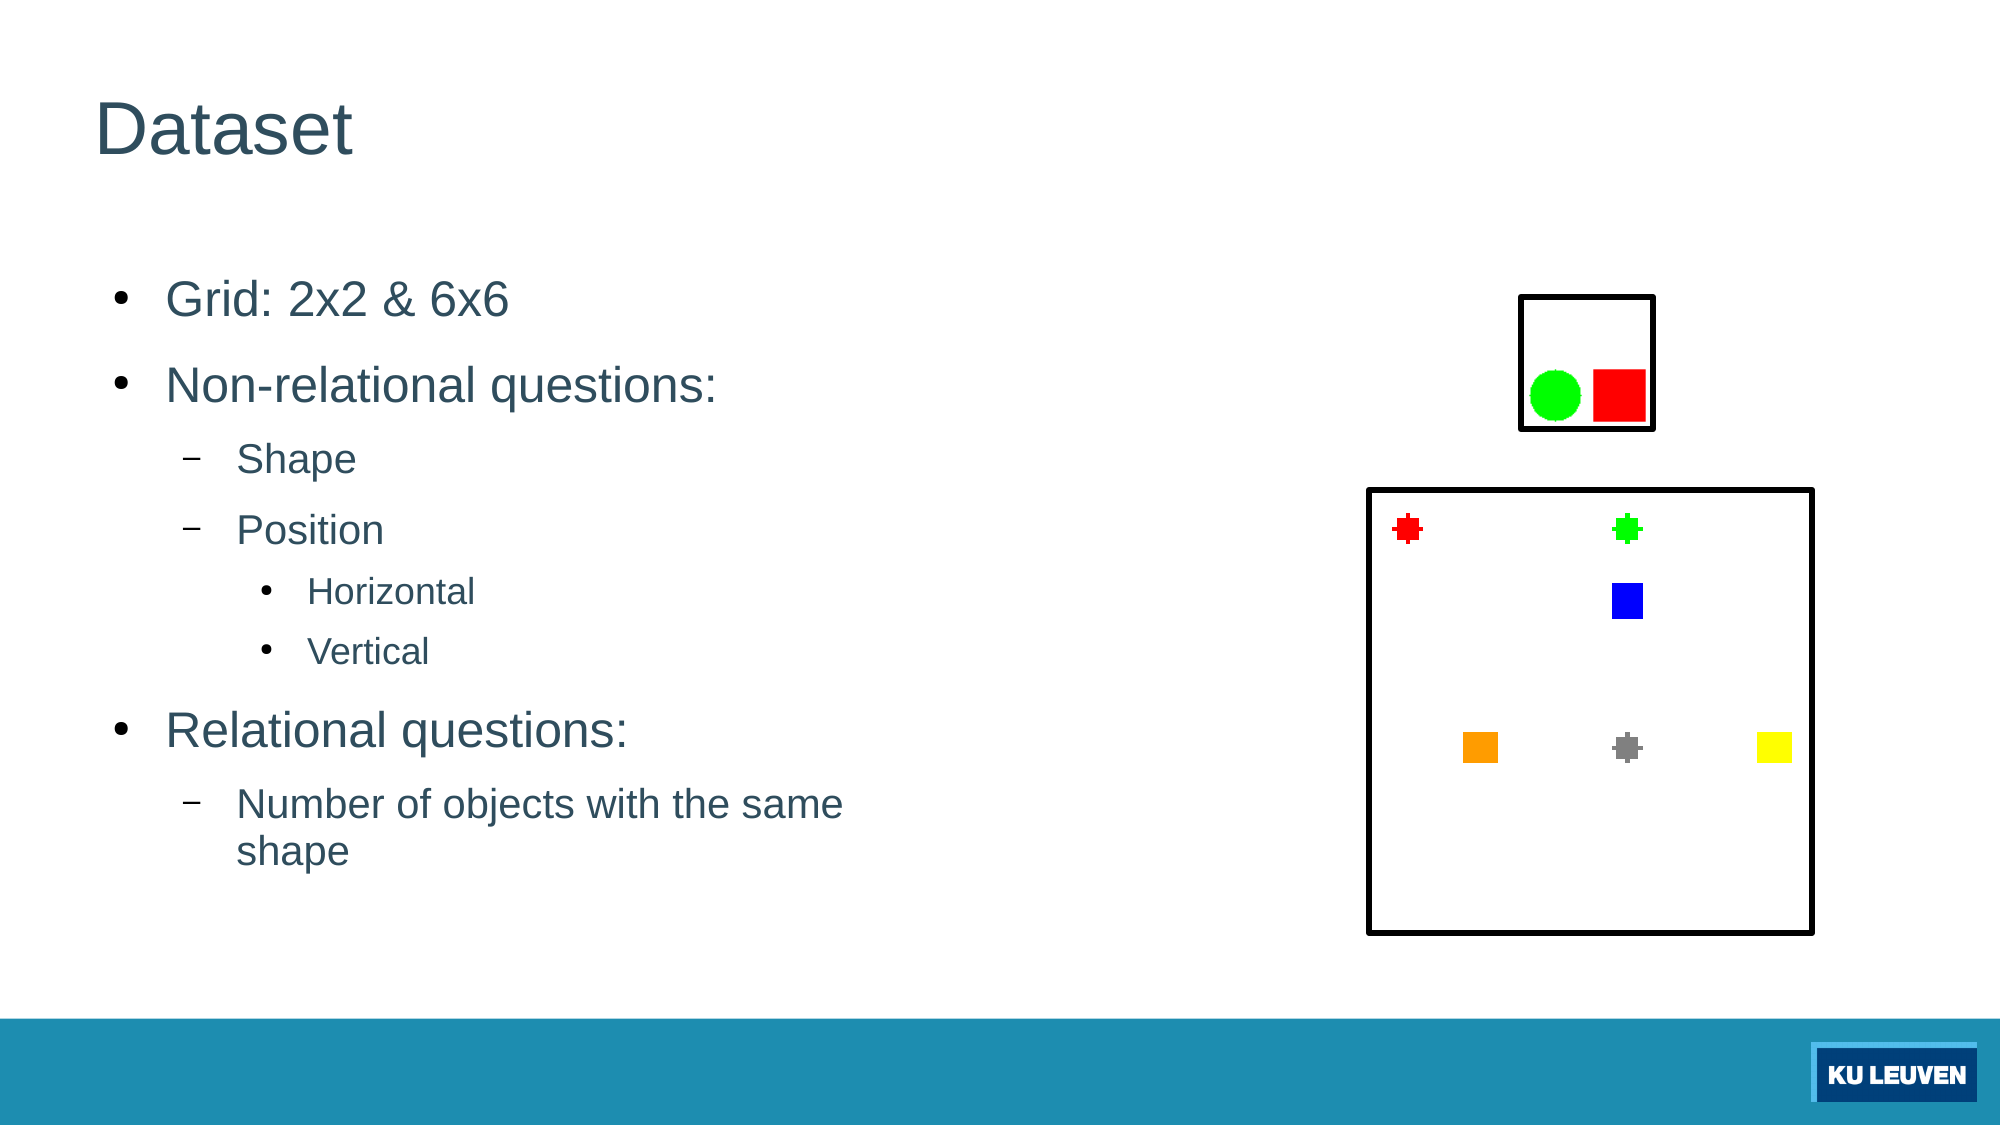

# Dataset
Grid: 2x2 & 6x6
Non-relational questions:
Shape
Position
Horizontal
Vertical
Relational questions:
Number of objects with the same shape